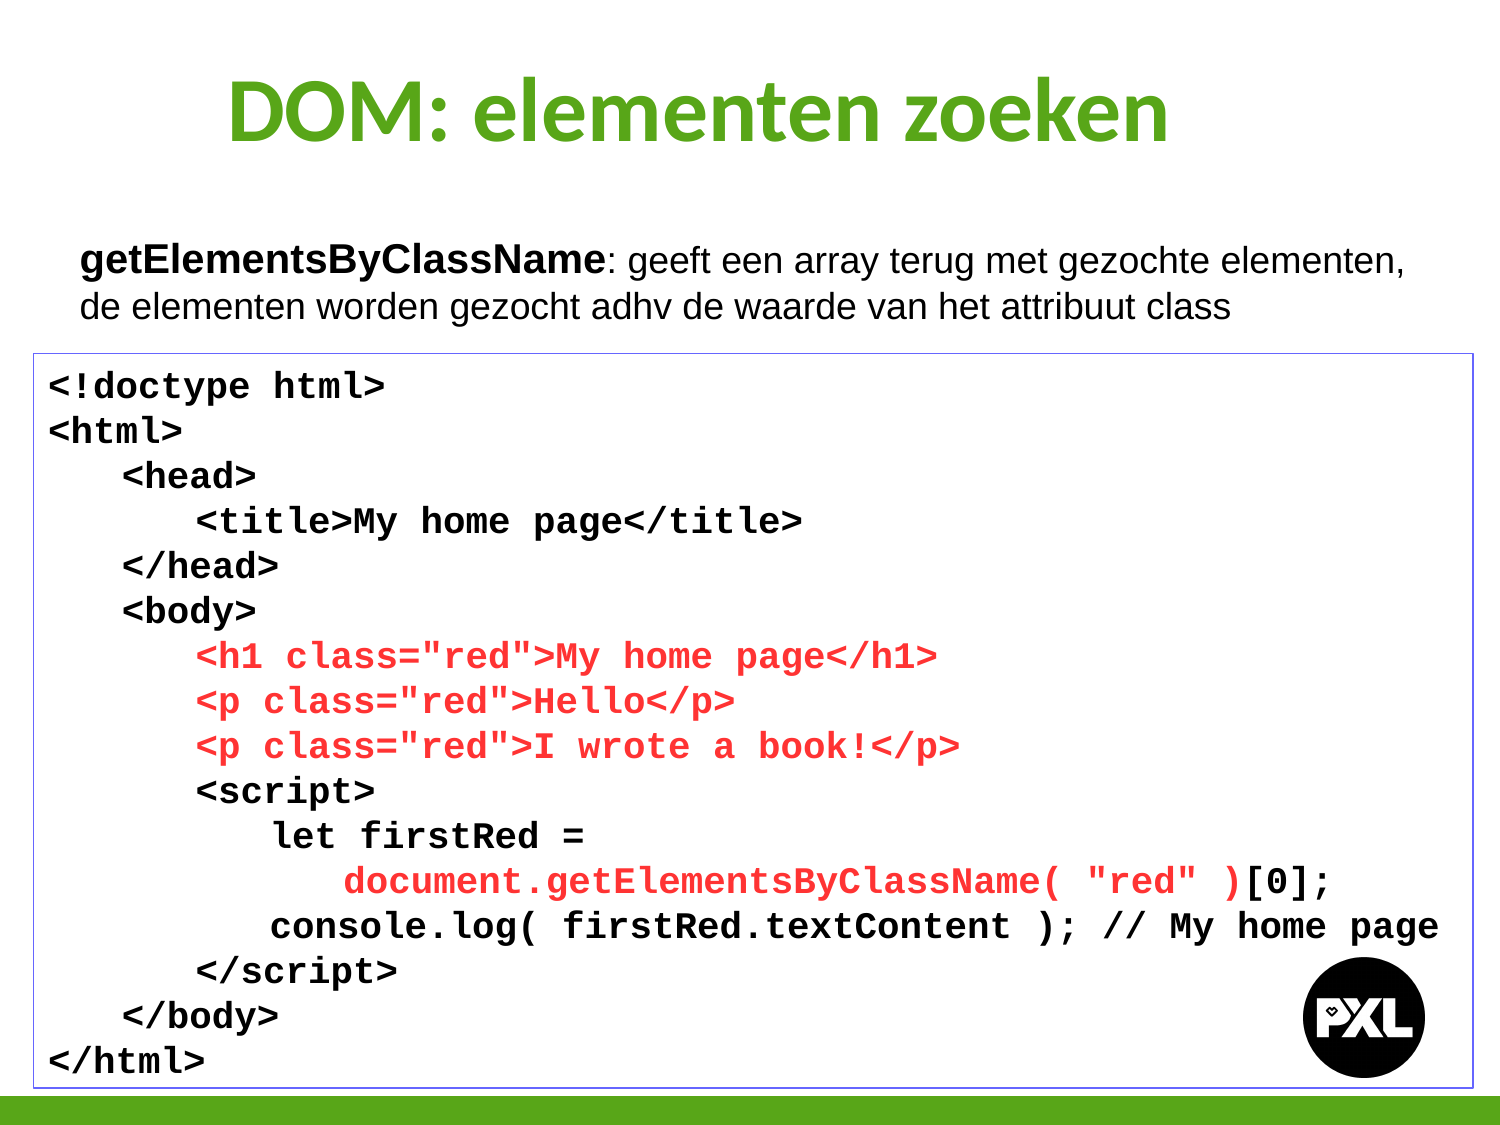

DOM: elementen zoeken
getElementsByClassName: geeft een array terug met gezochte elementen,
de elementen worden gezocht adhv de waarde van het attribuut class
<!doctype html>
<html>
	<head>
		<title>My home page</title>
	</head>
	<body>
		<h1 class="red">My home page</h1>
		<p class="red">Hello</p>
		<p class="red">I wrote a book!</p>
		<script>
			let firstRed =
				document.getElementsByClassName( "red" )[0];
			console.log( firstRed.textContent ); // My home page
		</script>
	</body>
</html>